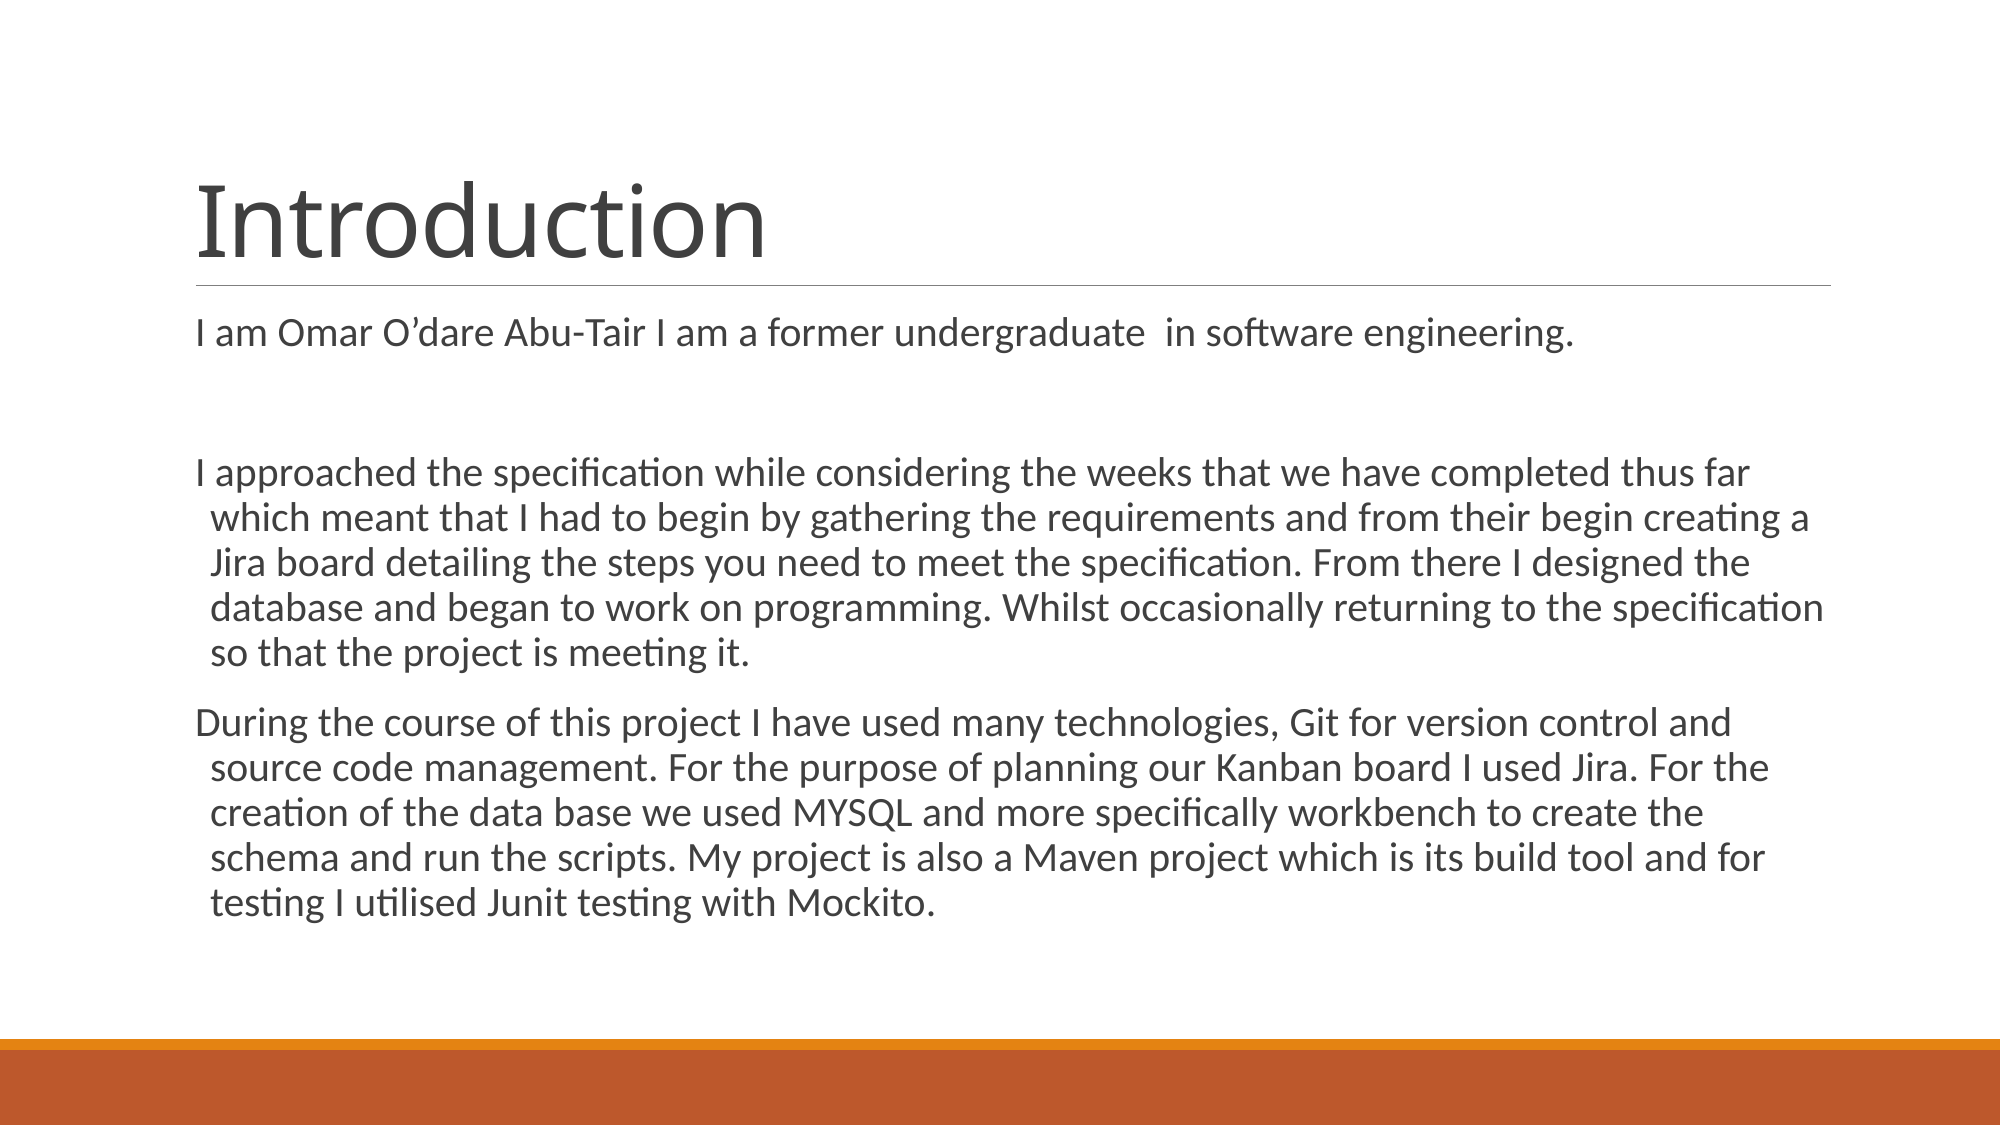

# Introduction
I am Omar O’dare Abu-Tair I am a former undergraduate in software engineering.
I approached the specification while considering the weeks that we have completed thus far which meant that I had to begin by gathering the requirements and from their begin creating a Jira board detailing the steps you need to meet the specification. From there I designed the database and began to work on programming. Whilst occasionally returning to the specification so that the project is meeting it.
During the course of this project I have used many technologies, Git for version control and source code management. For the purpose of planning our Kanban board I used Jira. For the creation of the data base we used MYSQL and more specifically workbench to create the schema and run the scripts. My project is also a Maven project which is its build tool and for testing I utilised Junit testing with Mockito.